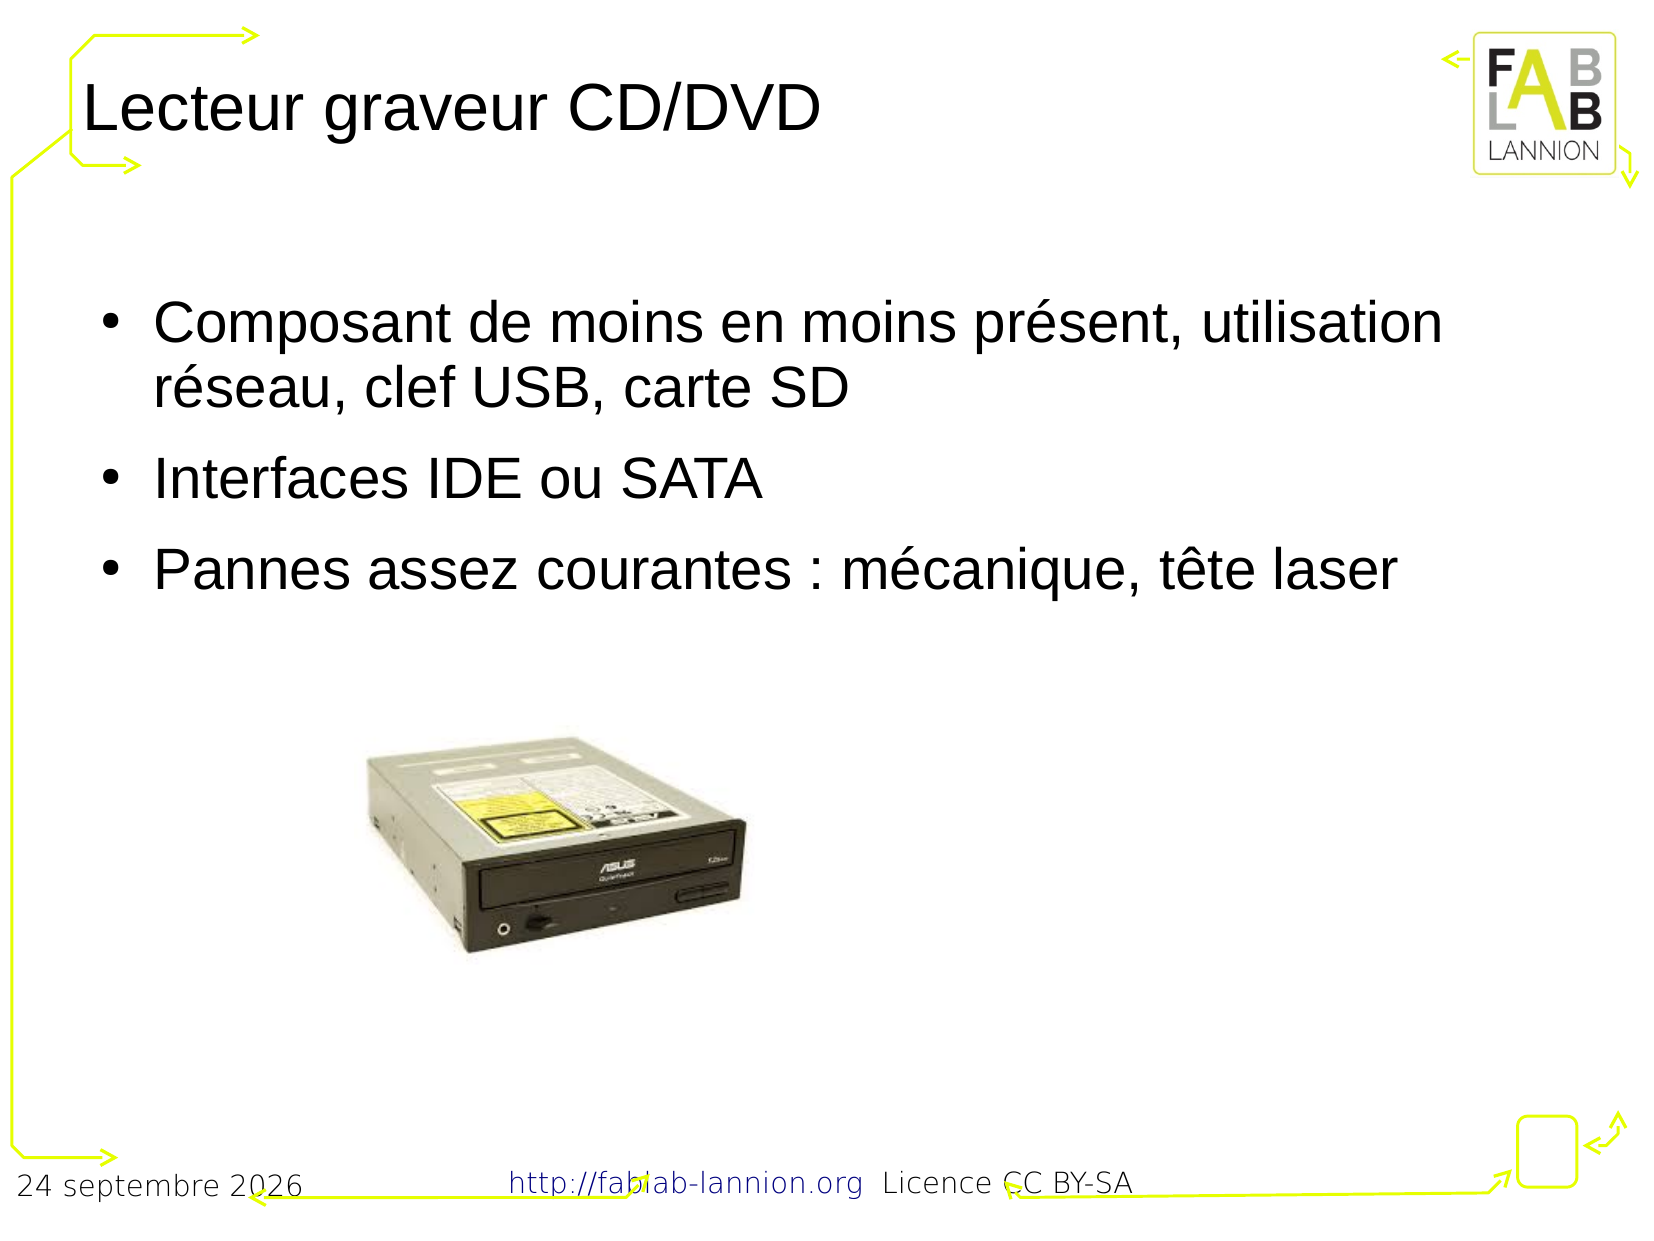

# Lecteur graveur CD/DVD
Composant de moins en moins présent, utilisation réseau, clef USB, carte SD
Interfaces IDE ou SATA
Pannes assez courantes : mécanique, tête laser